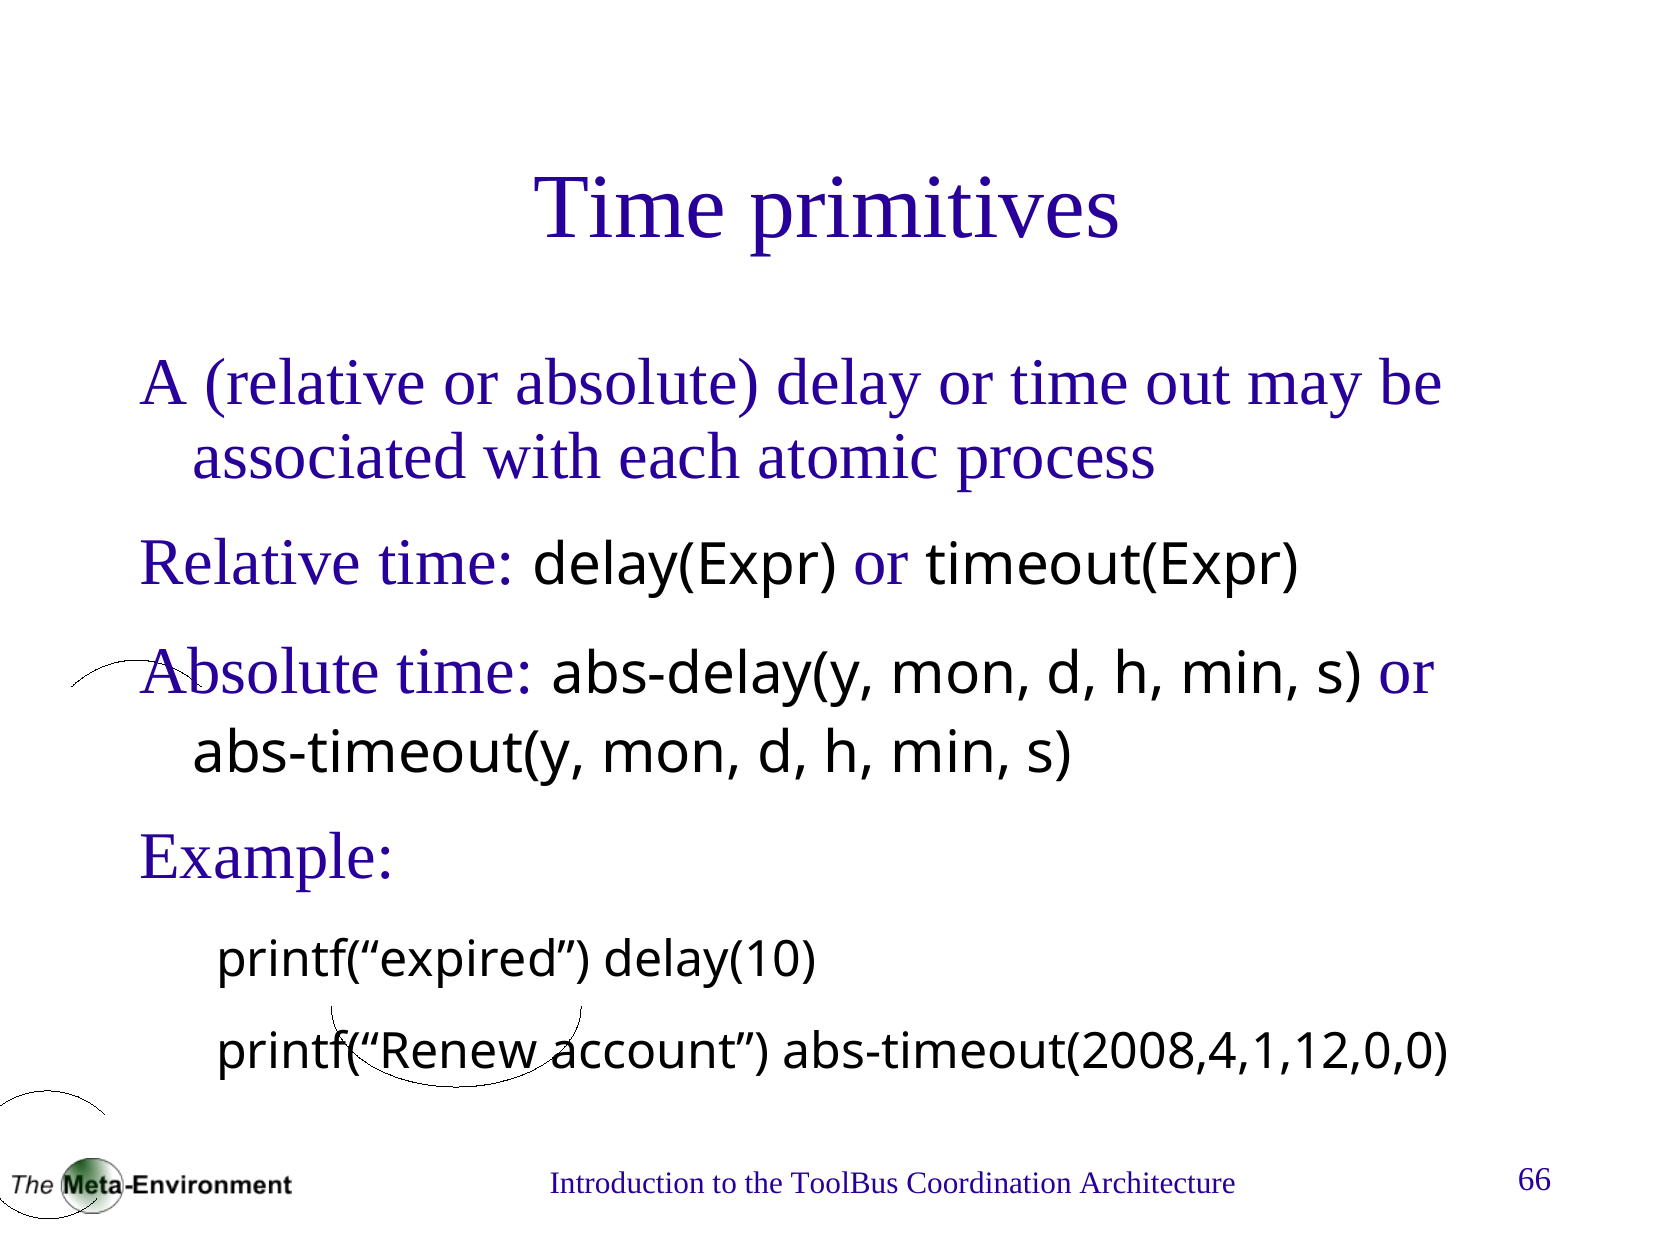

# Time primitives
A (relative or absolute) delay or time out may be associated with each atomic process
Relative time: delay(Expr) or timeout(Expr)
Absolute time: abs-delay(y, mon, d, h, min, s) or abs-timeout(y, mon, d, h, min, s)
Example:
printf(“expired”) delay(10)
printf(“Renew account”) abs-timeout(2008,4,1,12,0,0)